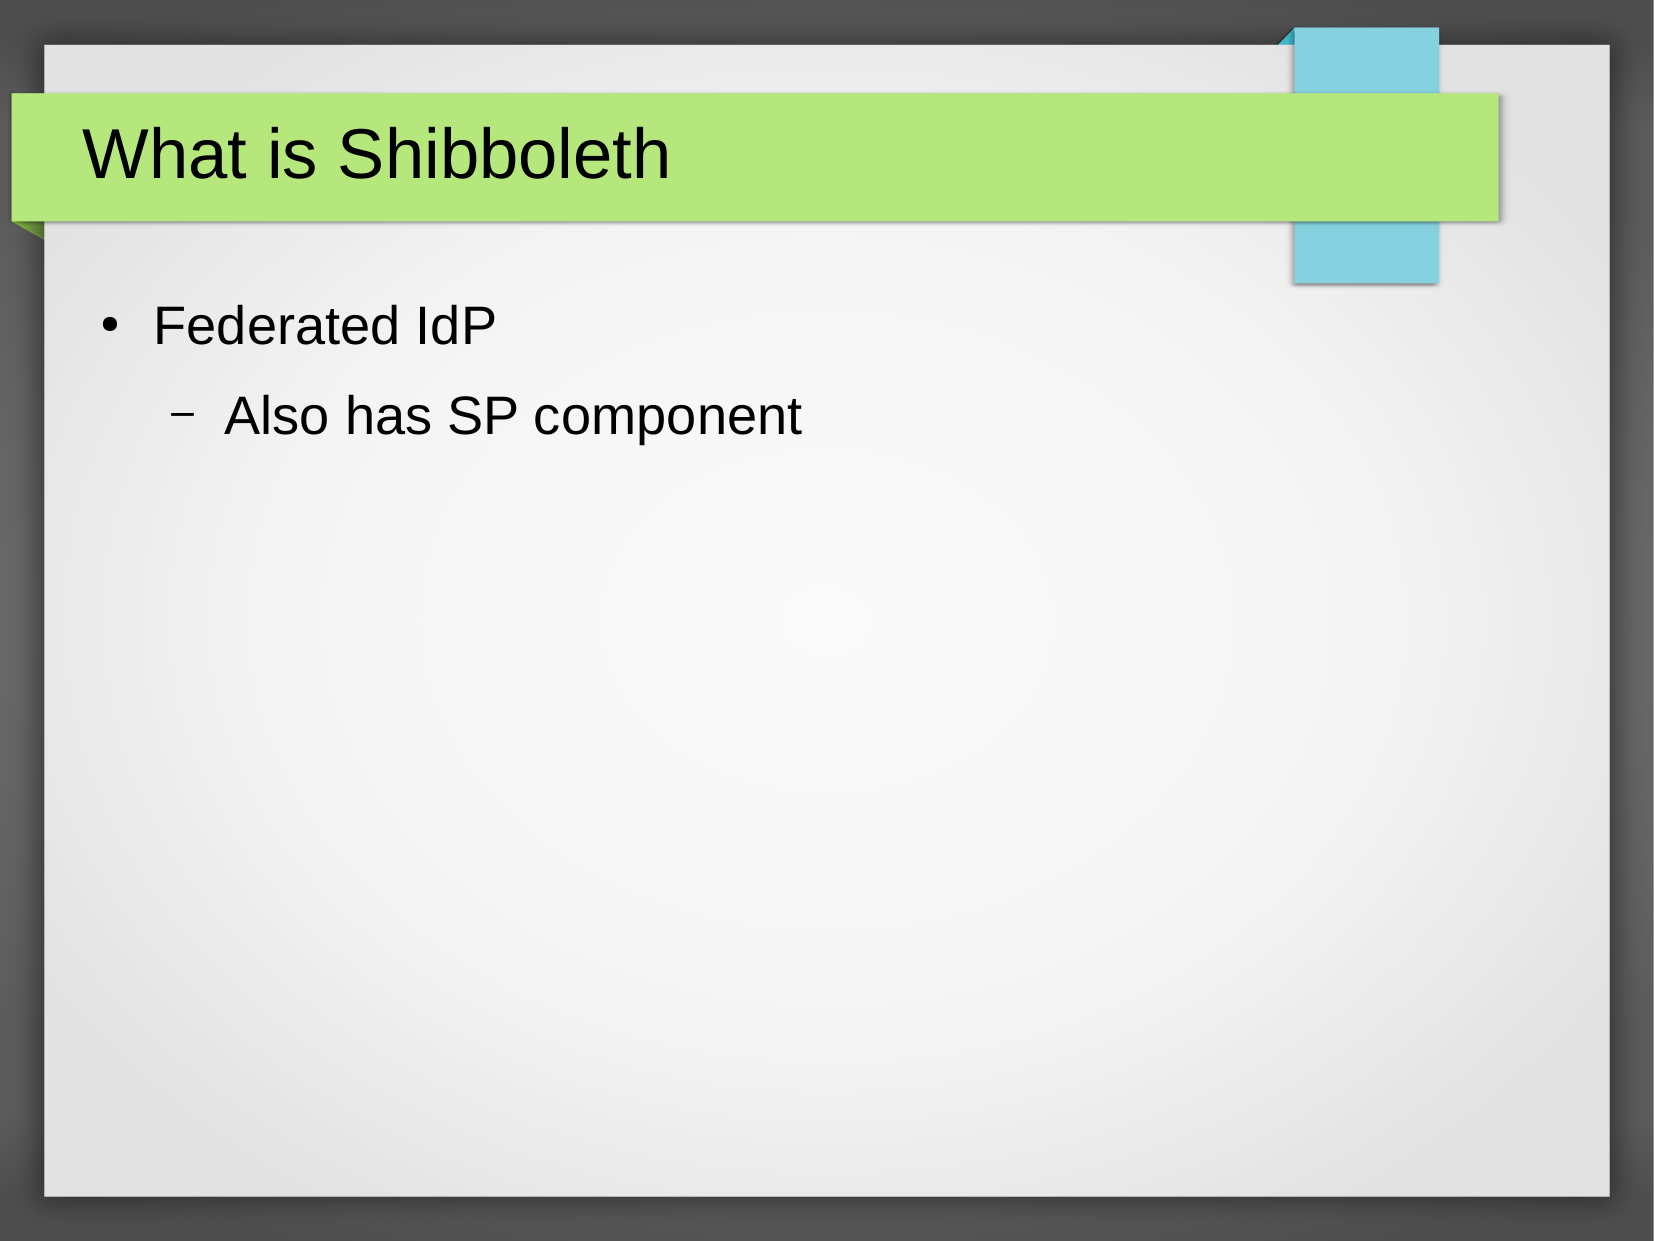

# What is Shibboleth
Federated IdP
Also has SP component